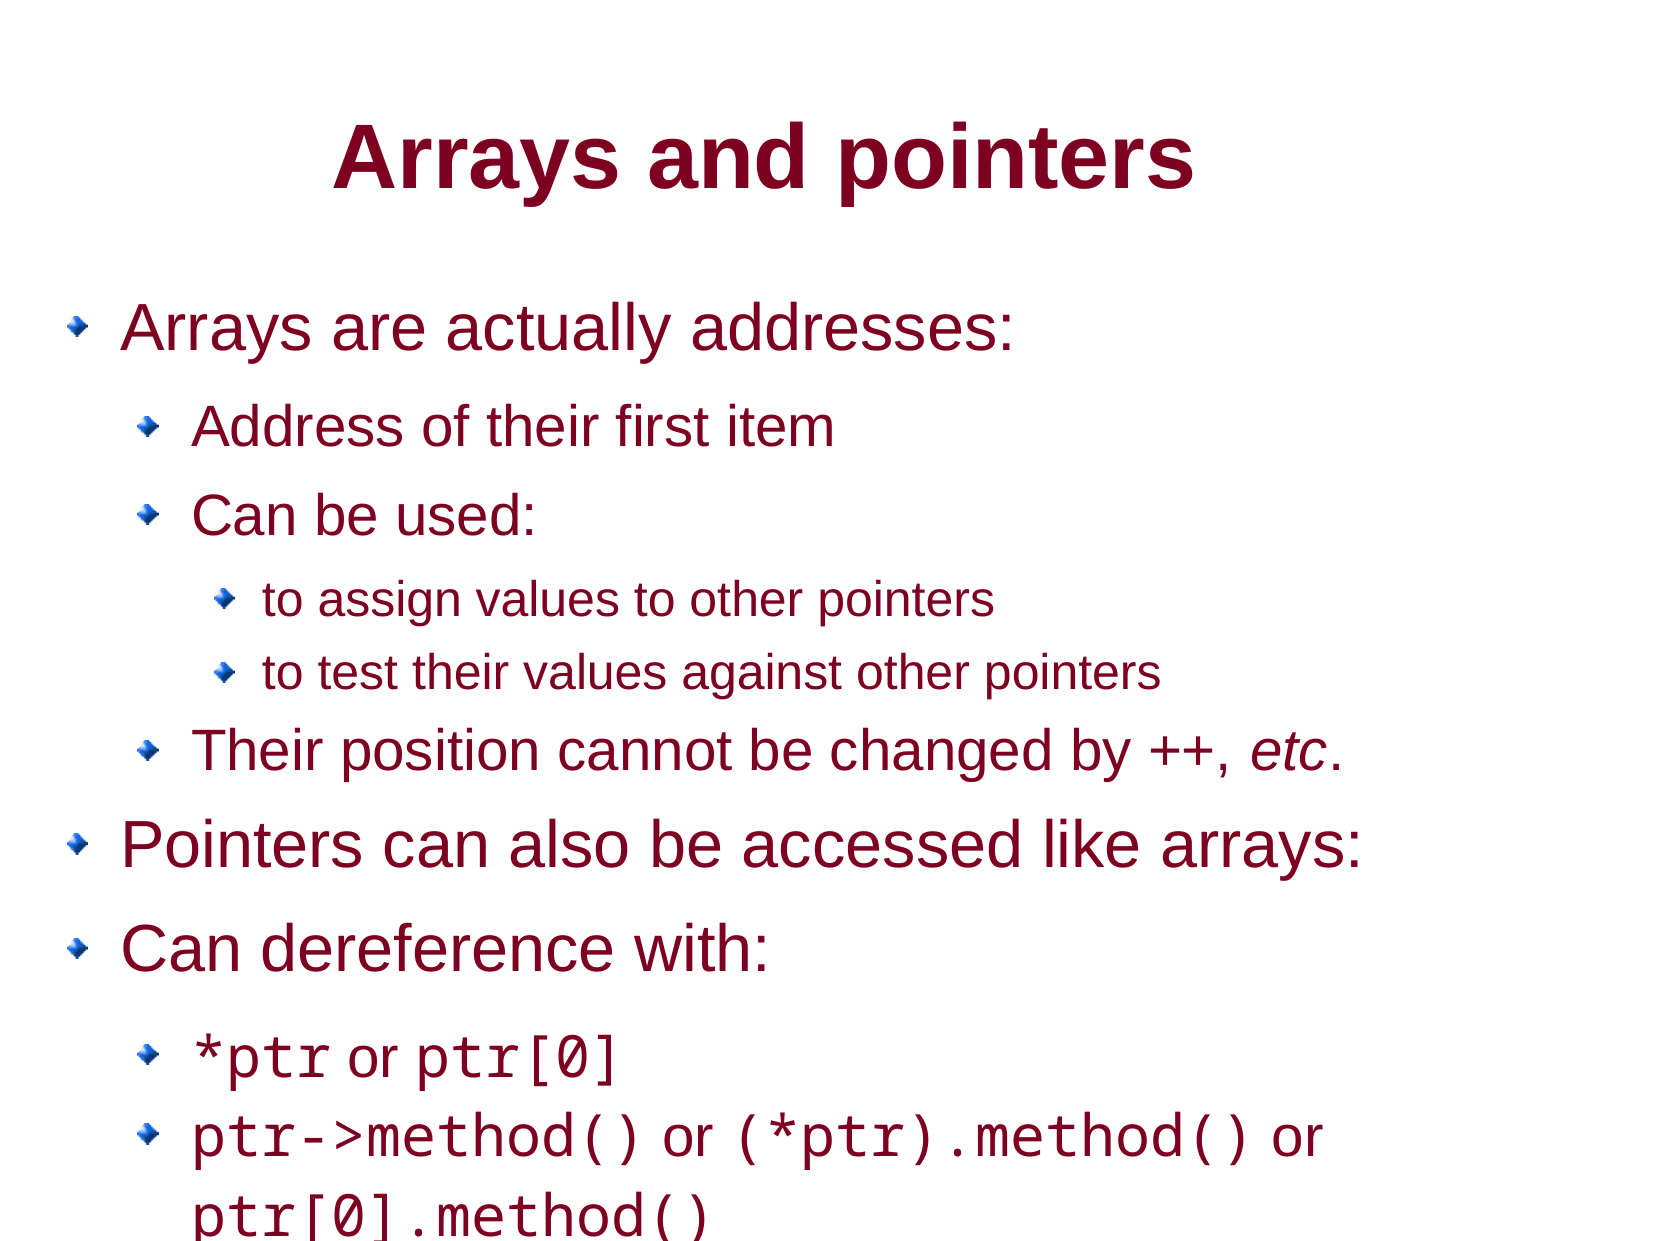

# Arrays and pointers
Arrays are actually addresses:
Address of their first item
Can be used:
to assign values to other pointers
to test their values against other pointers
Their position cannot be changed by ++, etc.
Pointers can also be accessed like arrays:
Can dereference with:
*ptr or ptr[0]
ptr->method() or (*ptr).method() or ptr[0].method()